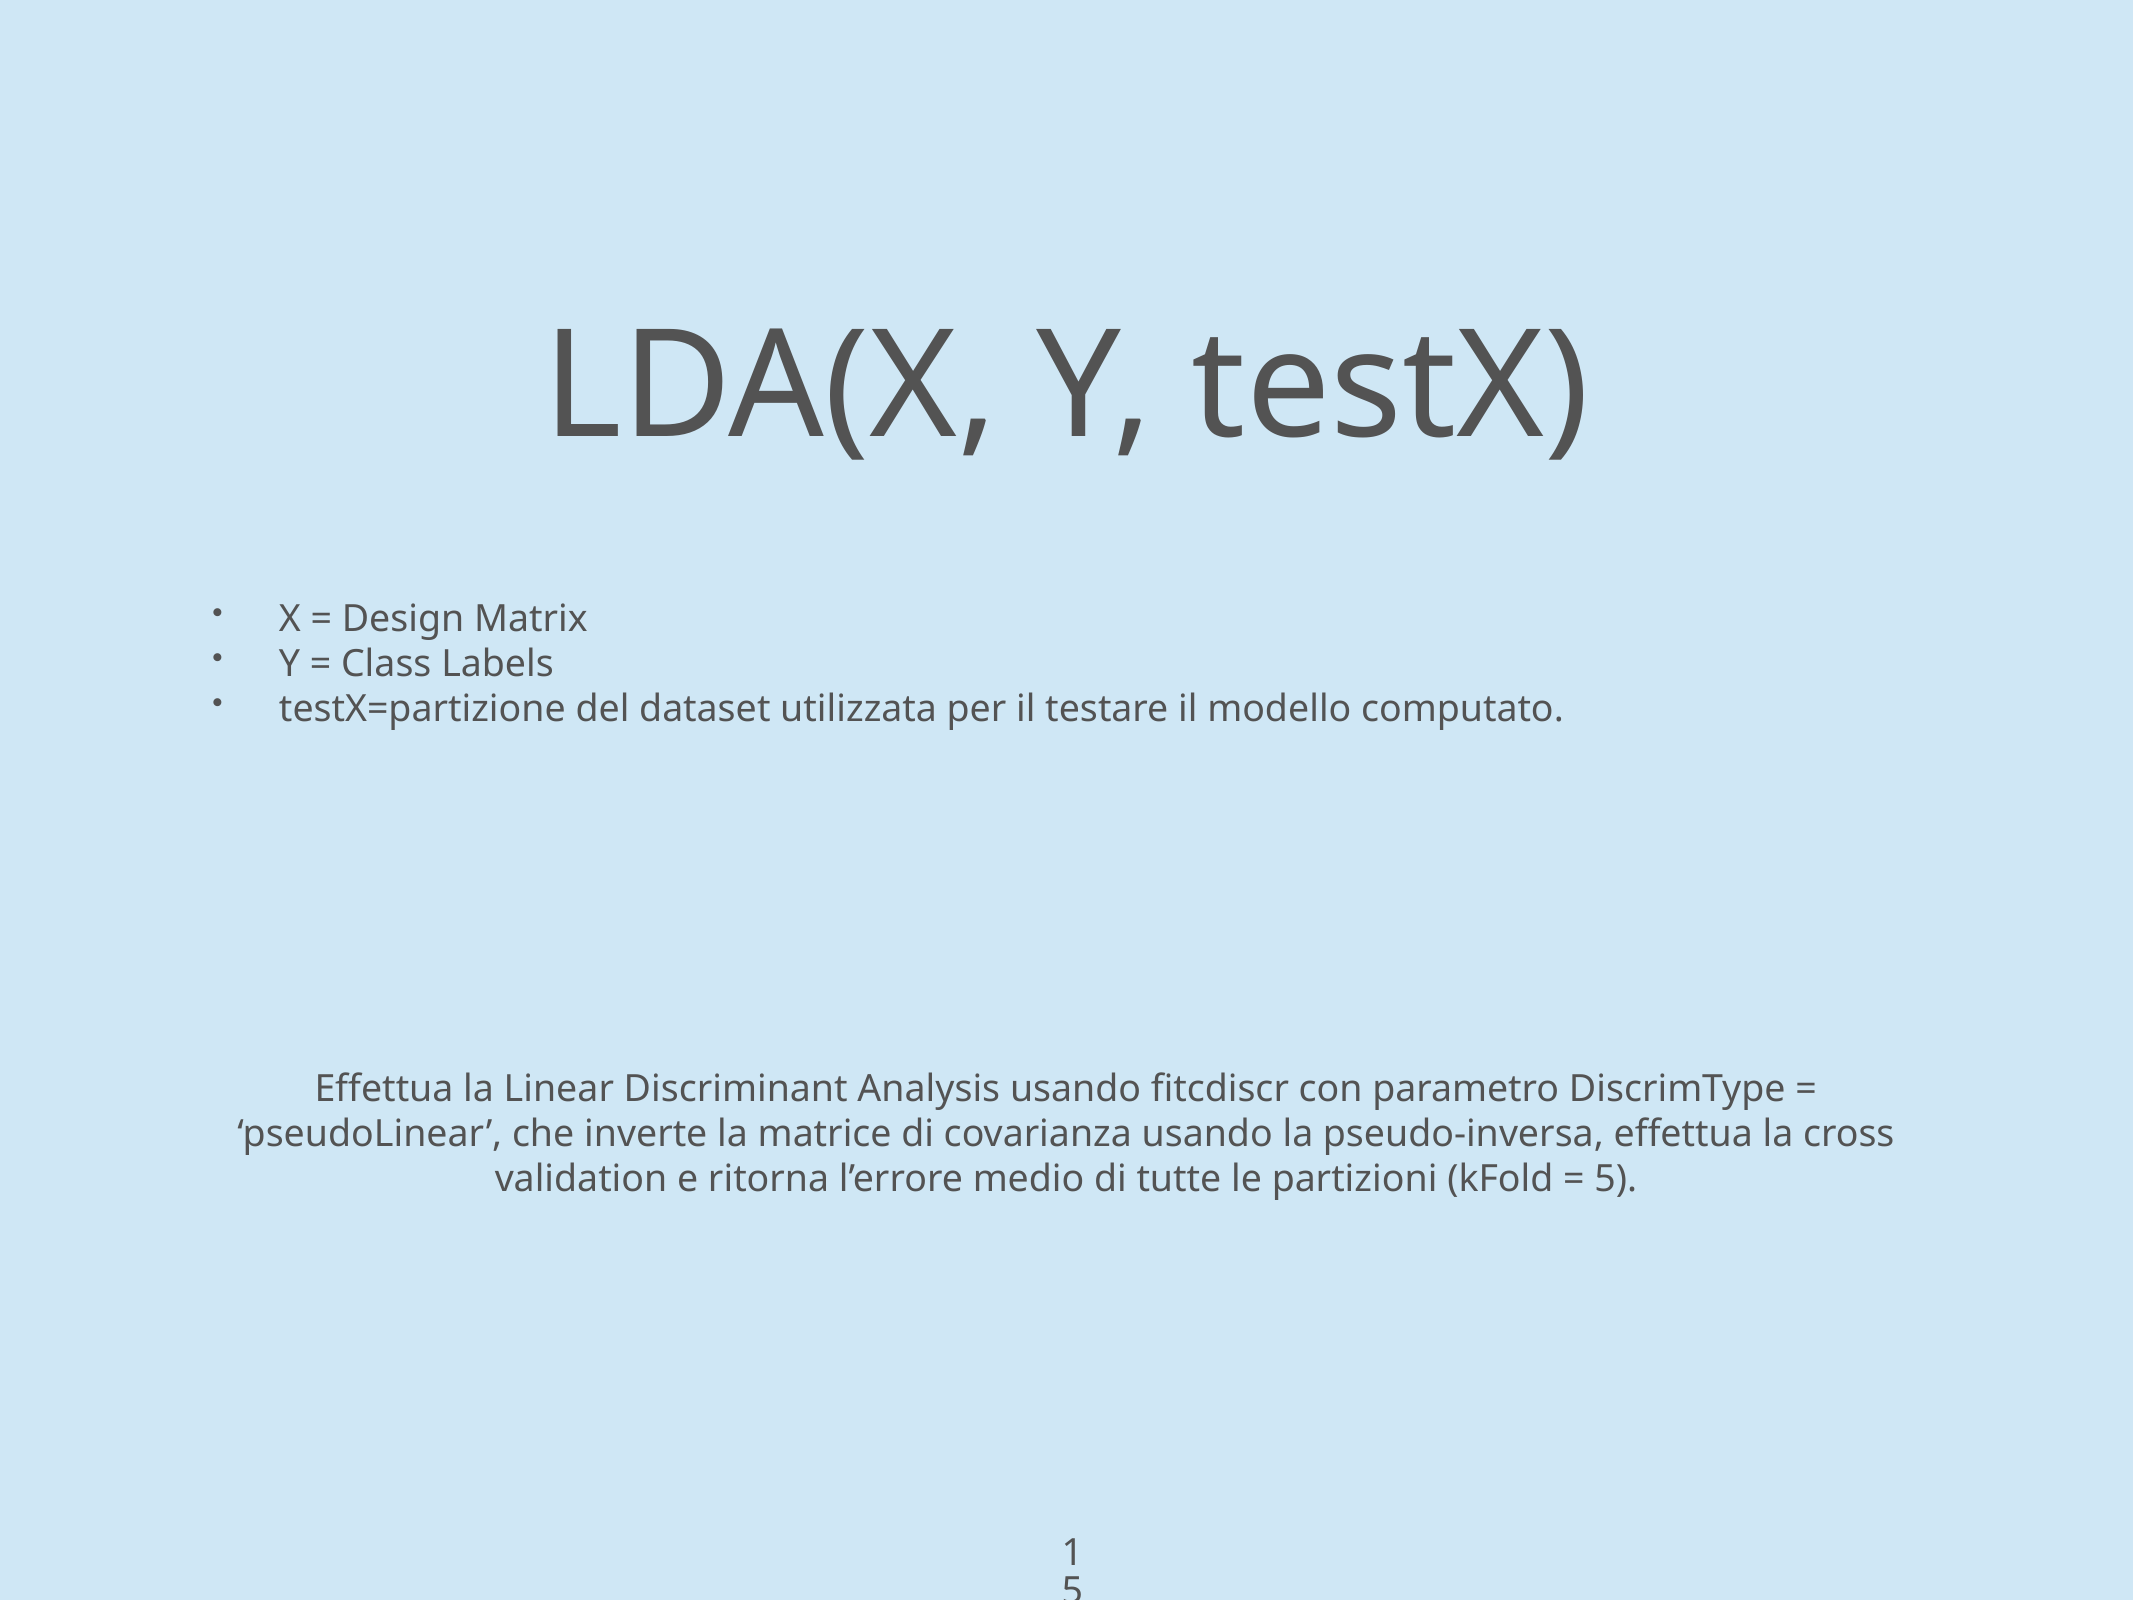

# LDA(X, Y, testX)
X = Design Matrix
Y = Class Labels
testX=partizione del dataset utilizzata per il testare il modello computato.
Effettua la Linear Discriminant Analysis usando fitcdiscr con parametro DiscrimType = ‘pseudoLinear’, che inverte la matrice di covarianza usando la pseudo-inversa, effettua la cross validation e ritorna l’errore medio di tutte le partizioni (kFold = 5).